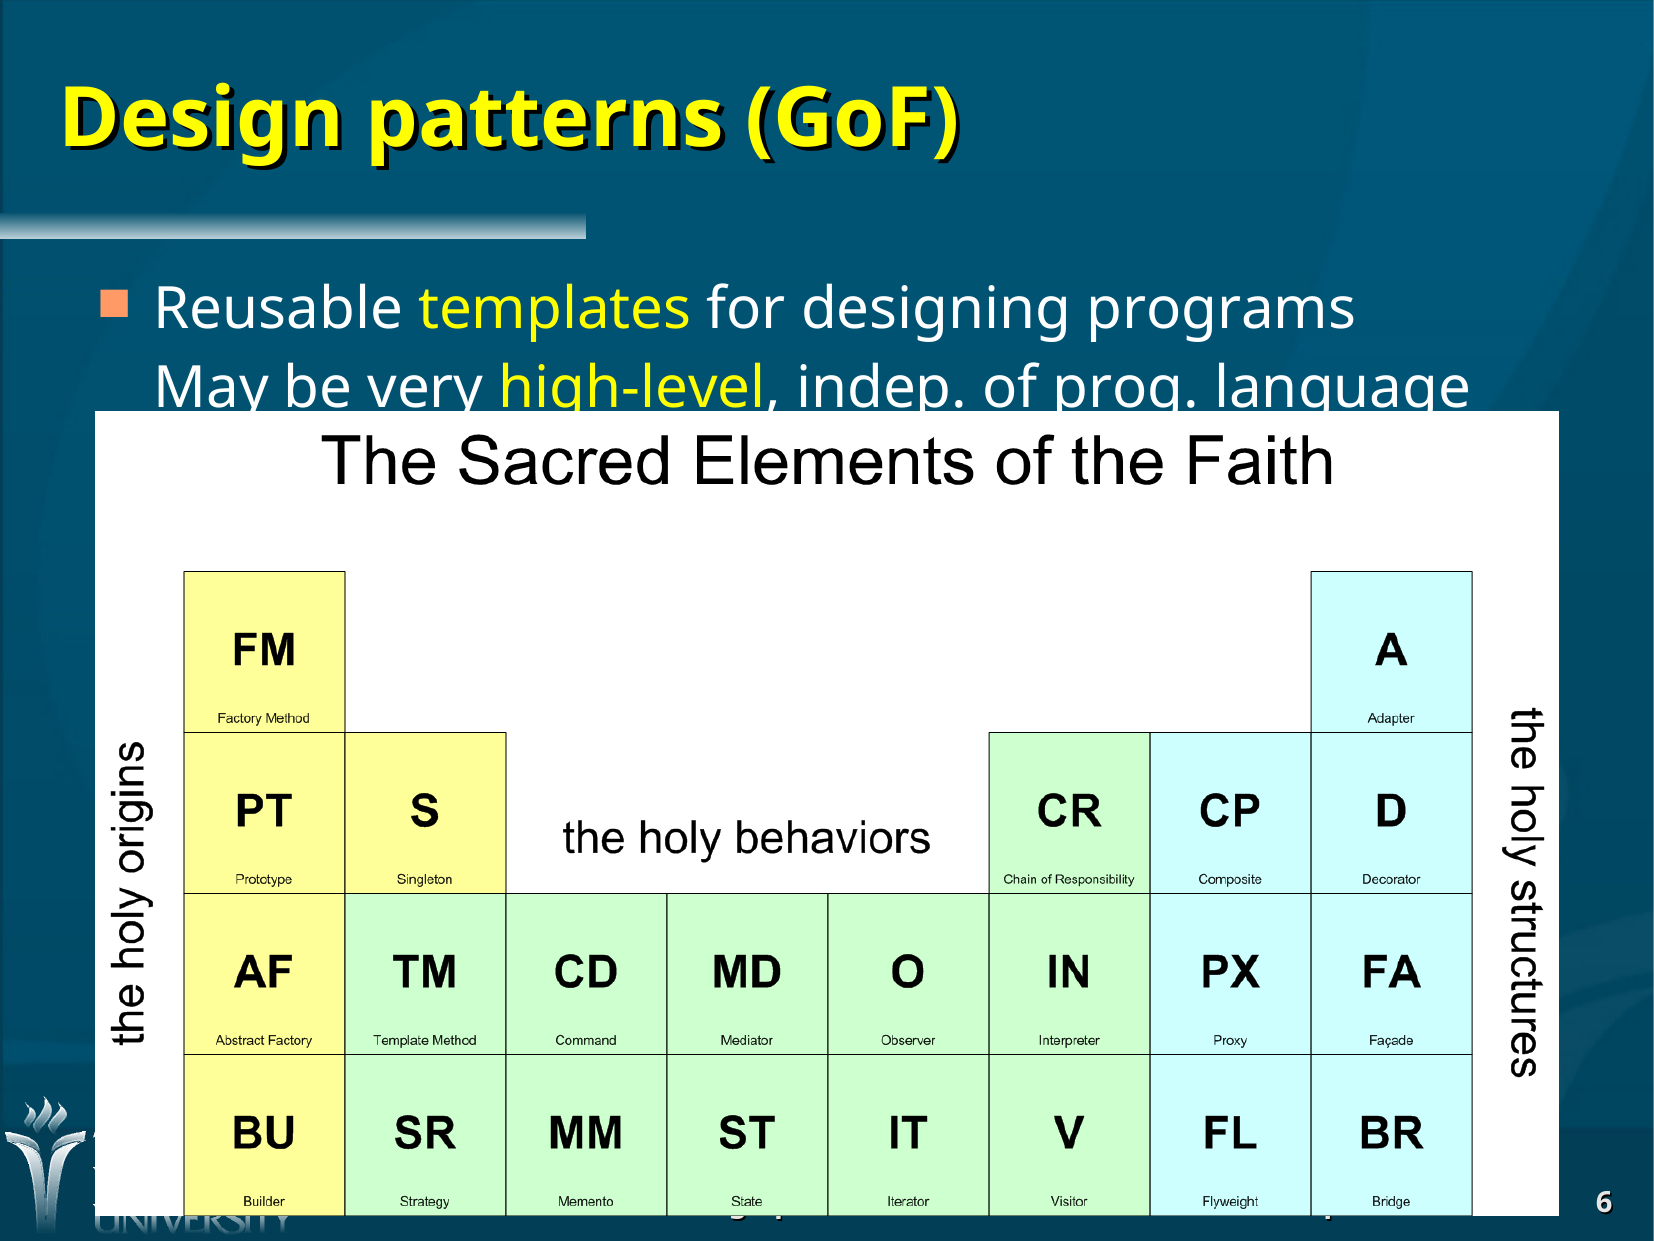

# Design patterns (GoF)
Reusable templates for designing programs
May be very high-level, indep. of prog. language
CMPT166: design patterns
12 Apr 2010
6